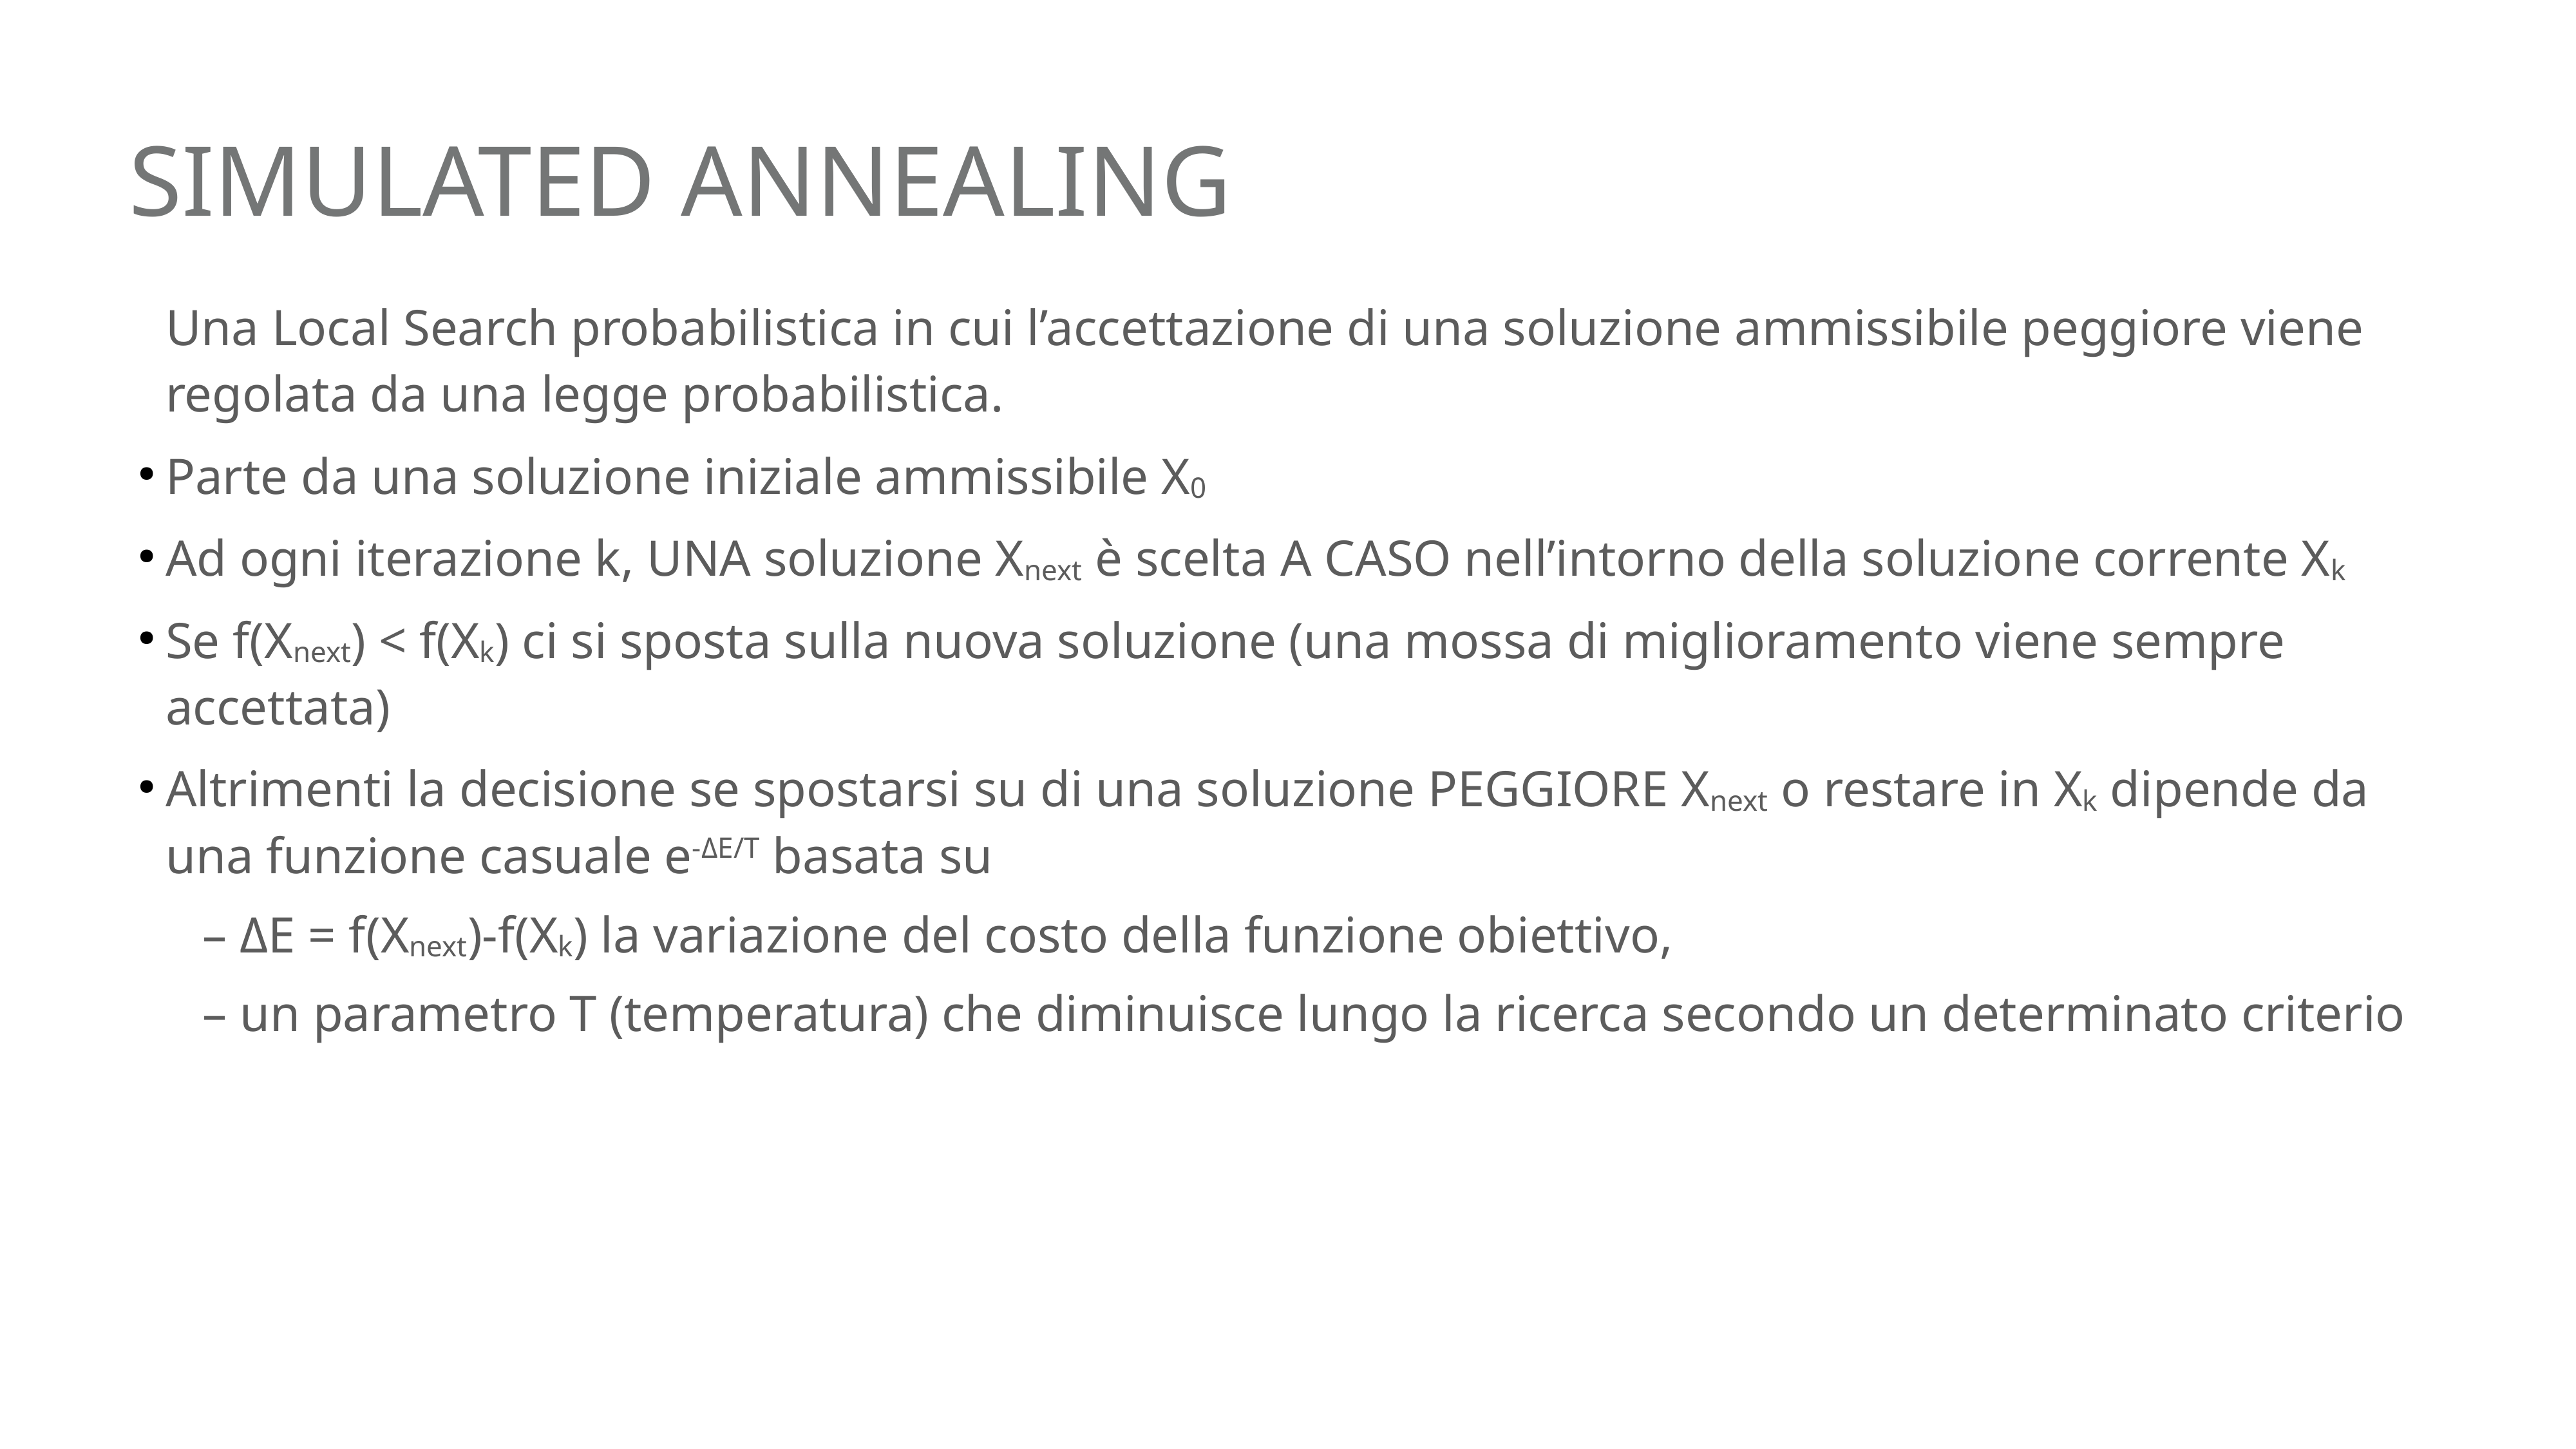

# Simulated annealing
Una Local Search probabilistica in cui l’accettazione di una soluzione ammissibile peggiore viene regolata da una legge probabilistica.
Parte da una soluzione iniziale ammissibile X0
Ad ogni iterazione k, UNA soluzione Xnext è scelta A CASO nell’intorno della soluzione corrente Xk
Se f(Xnext) < f(Xk) ci si sposta sulla nuova soluzione (una mossa di miglioramento viene sempre accettata)
Altrimenti la decisione se spostarsi su di una soluzione PEGGIORE Xnext o restare in Xk dipende da una funzione casuale e-ΔE/T basata su
– ΔE = f(Xnext)-f(Xk) la variazione del costo della funzione obiettivo,
– un parametro T (temperatura) che diminuisce lungo la ricerca secondo un determinato criterio